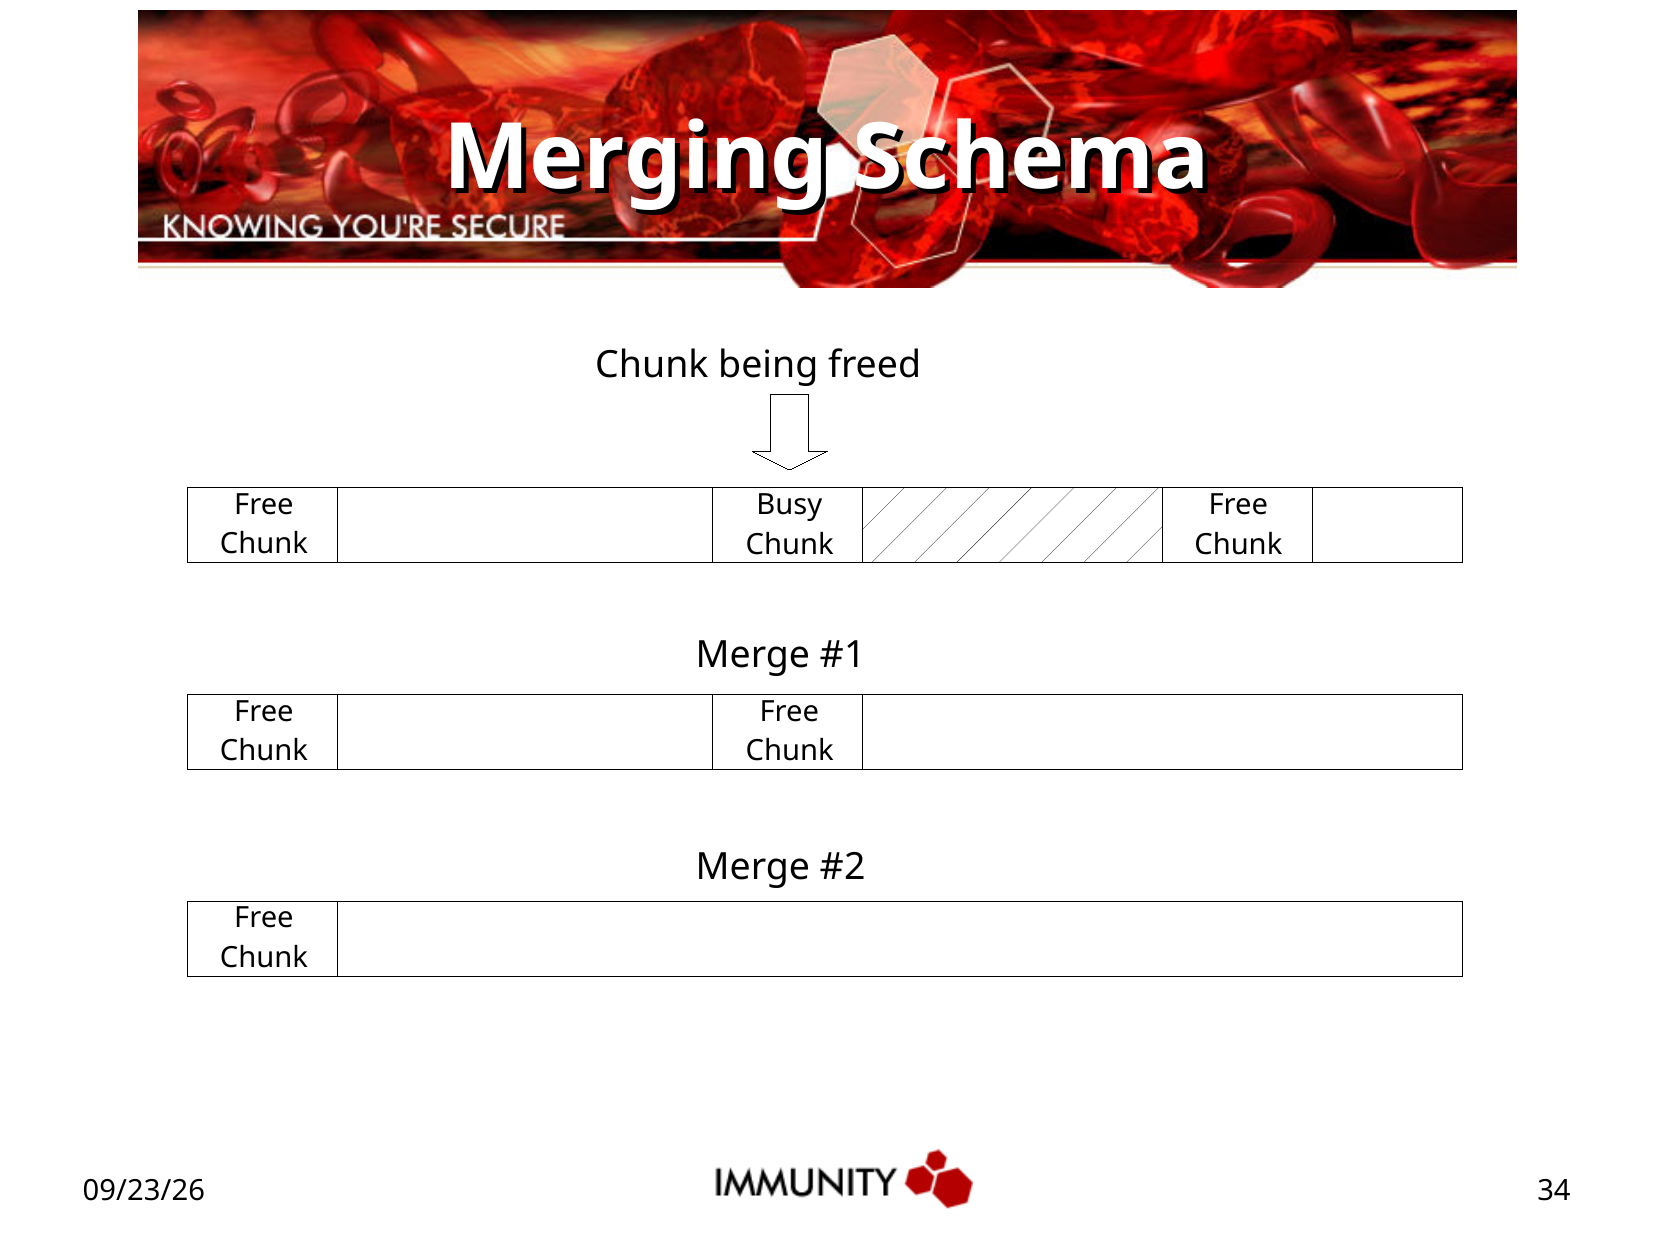

# Merging Schema
Chunk being freed
Free
Chunk
Busy
Chunk
Free
Chunk
Merge #1
Free
Chunk
Free
Chunk
Merge #2
Free
Chunk
34